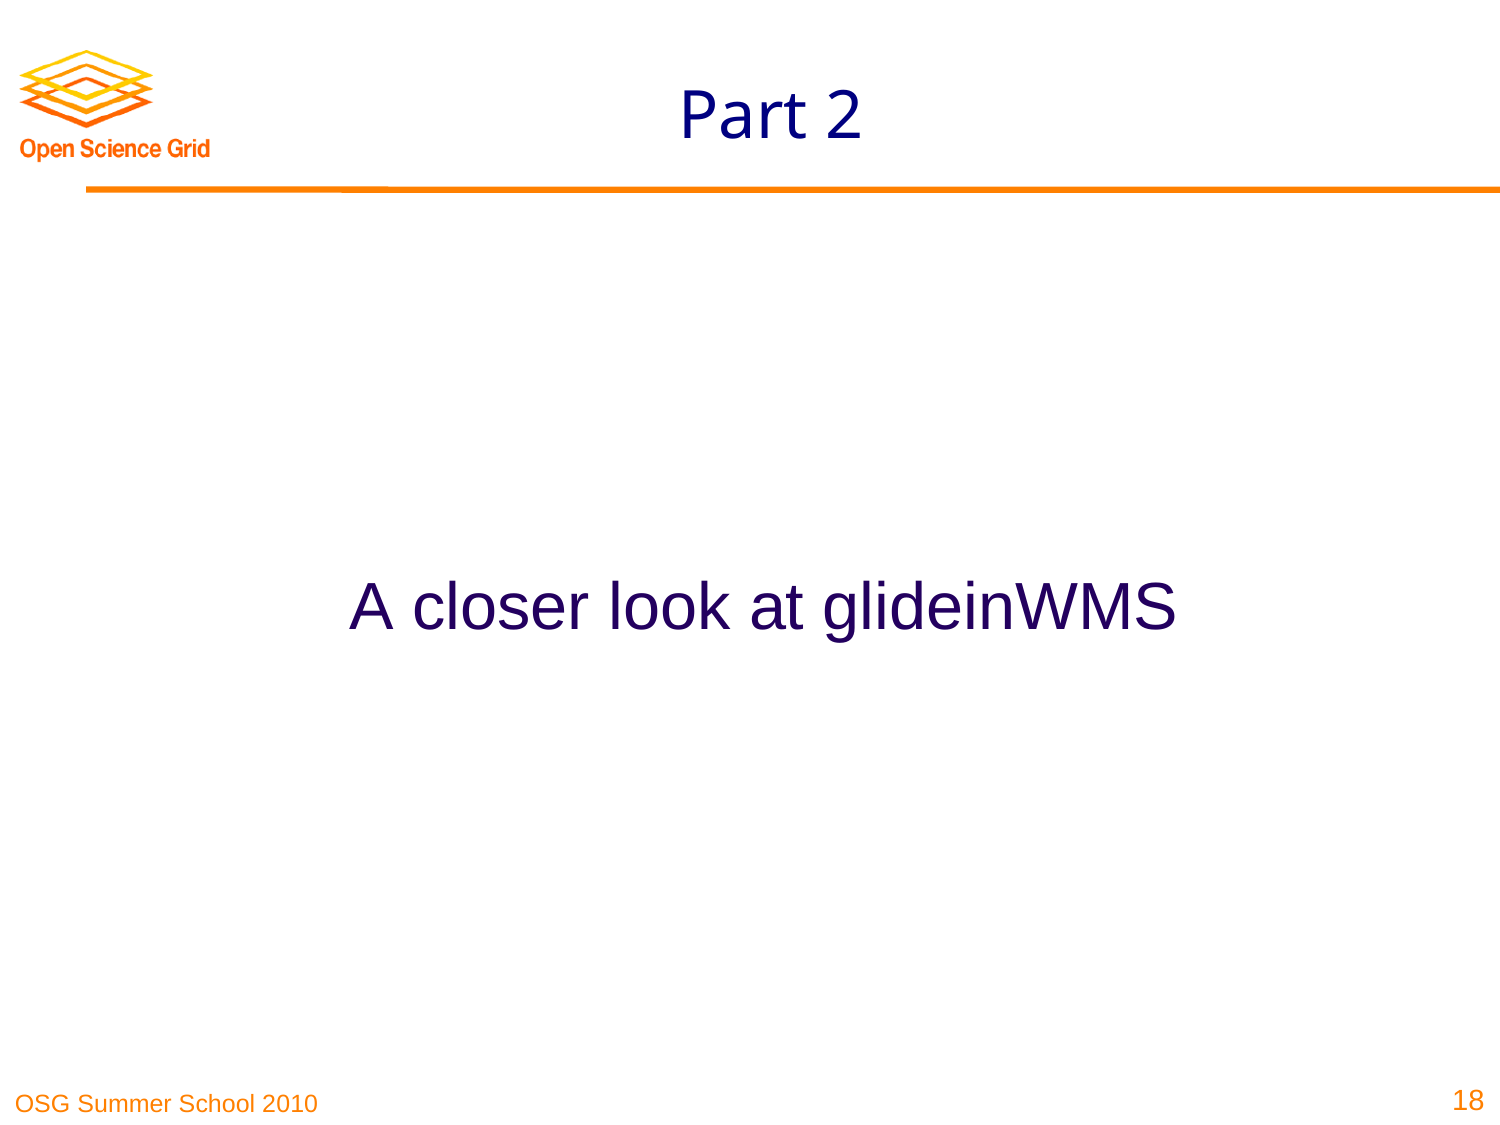

# Part 2
A closer look at glideinWMS
18